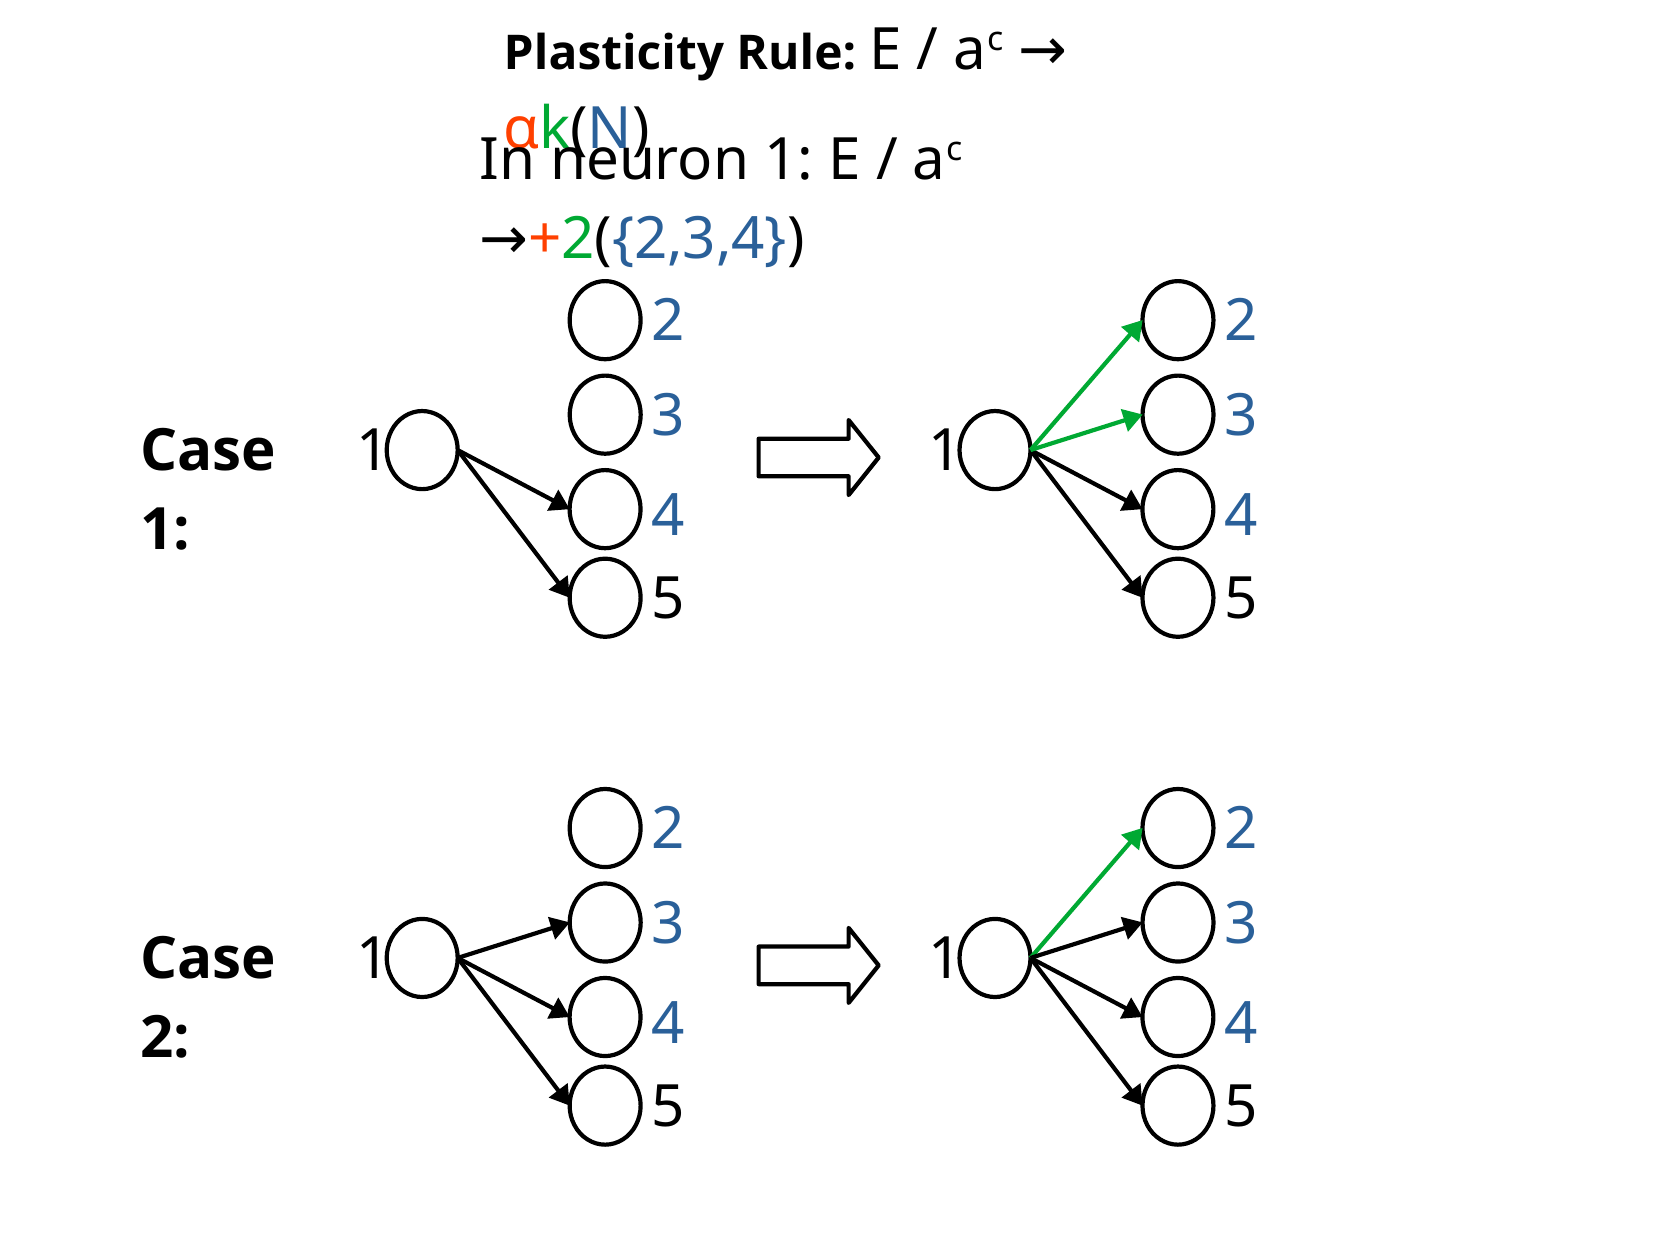

Plasticity Rule: E / ac → αk(N)
In neuron 1: E / ac →+2({2,3,4})
2
2
3
3
Case 1:
1
1
4
4
5
5
2
2
3
3
Case 2:
1
1
4
4
5
5